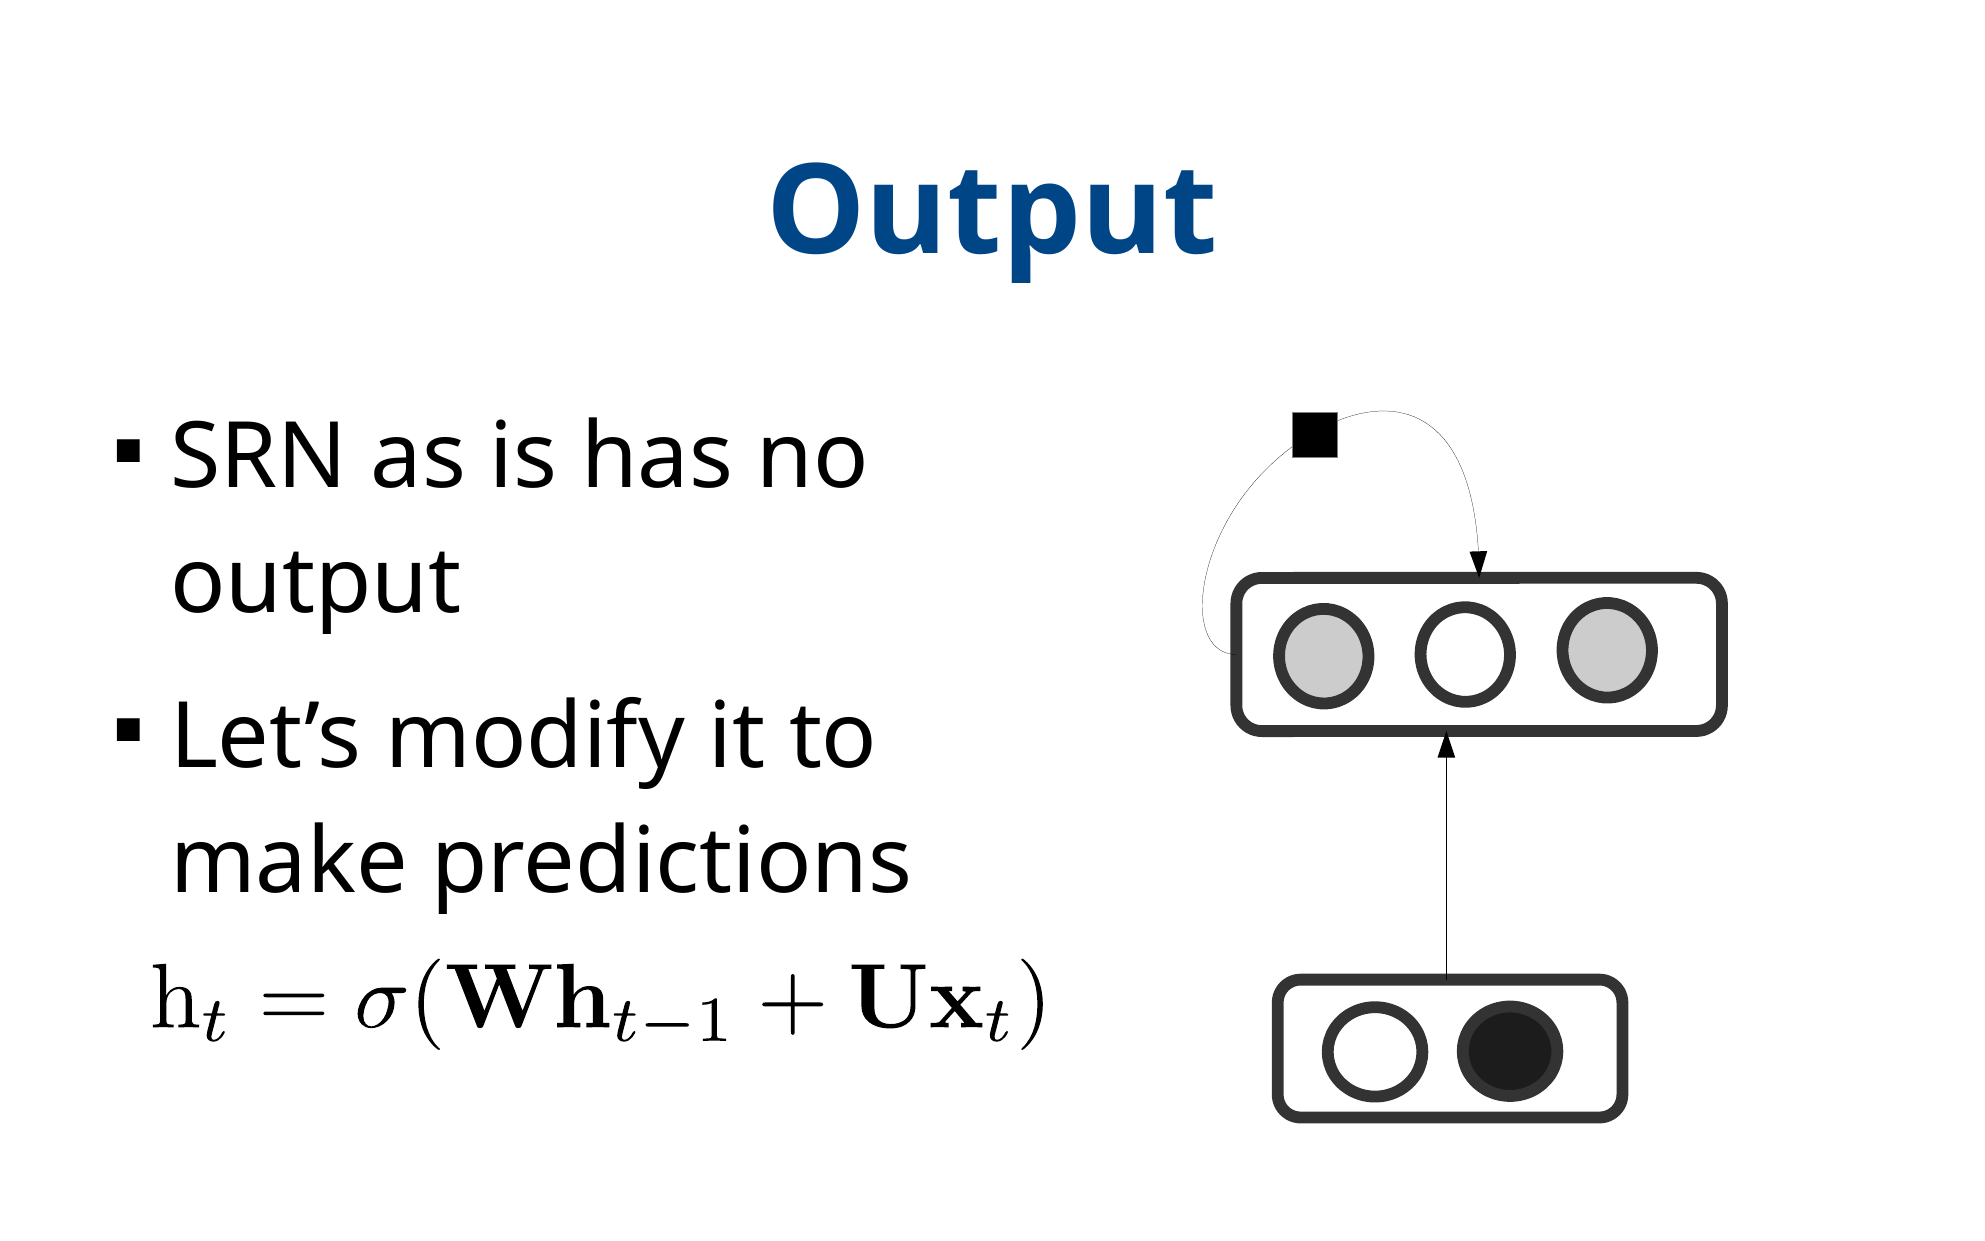

# Output
SRN as is has no output
Let’s modify it to make predictions